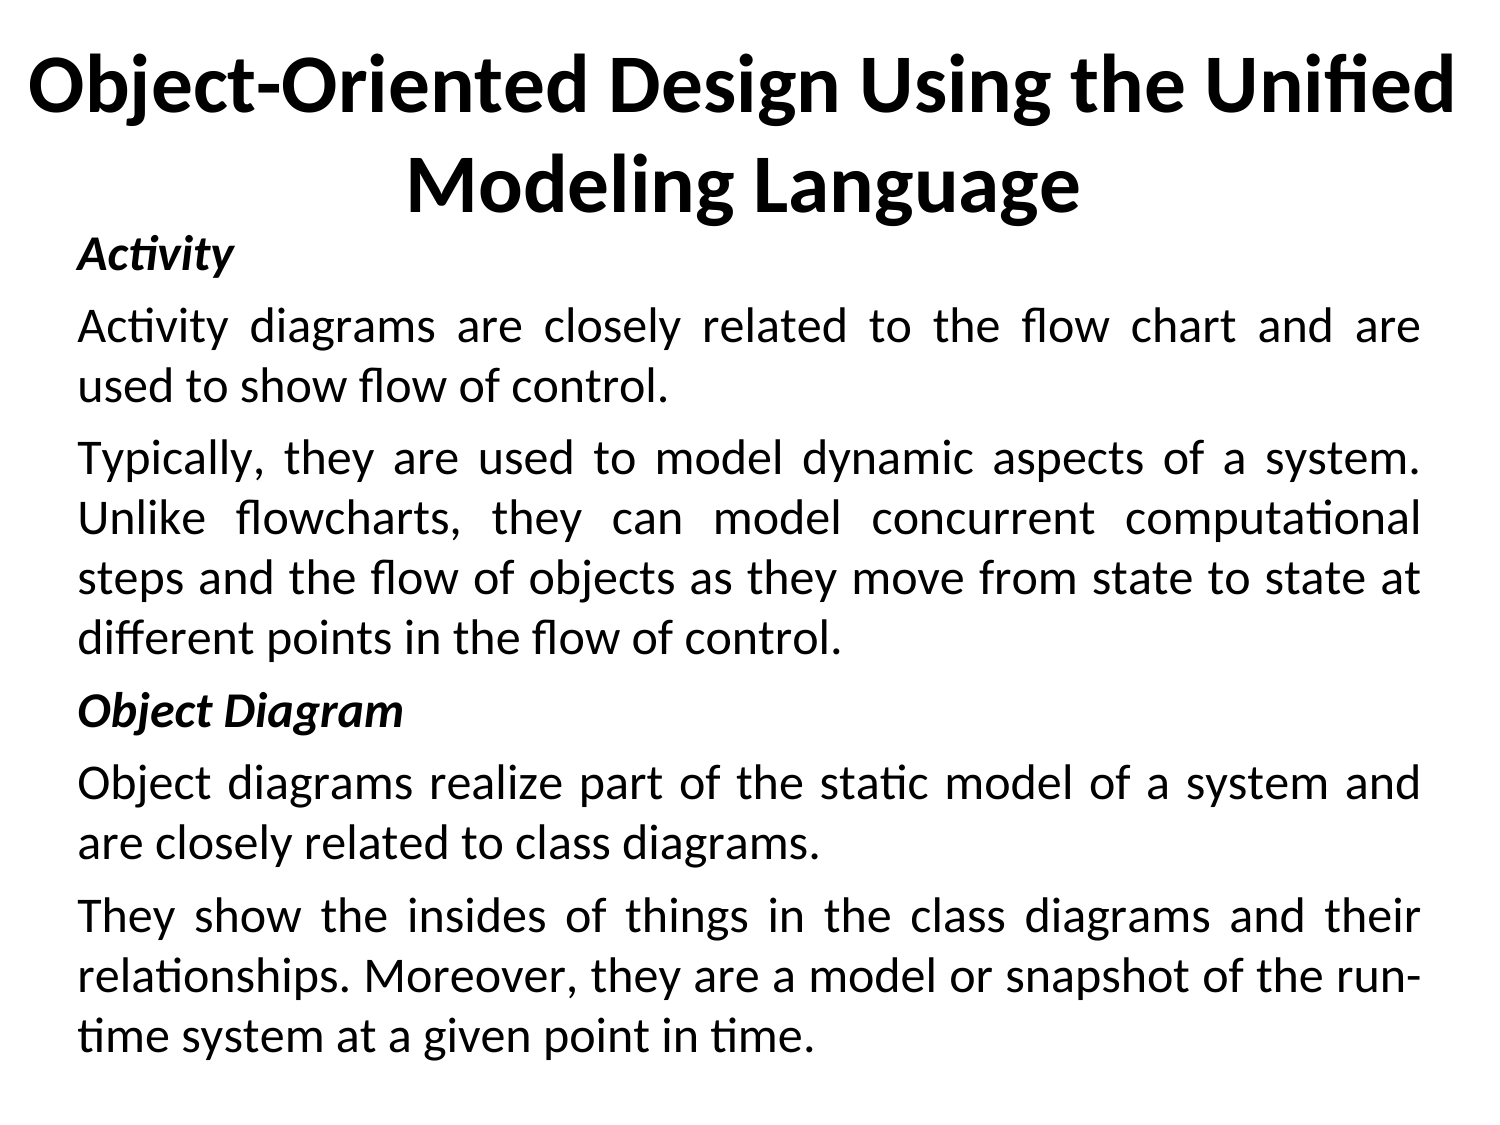

# Object-Oriented Design Using the Unified Modeling Language
Activity
Activity diagrams are closely related to the flow chart and are used to show flow of control.
Typically, they are used to model dynamic aspects of a system. Unlike flowcharts, they can model concurrent computational steps and the flow of objects as they move from state to state at different points in the flow of control.
Object Diagram
Object diagrams realize part of the static model of a system and are closely related to class diagrams.
They show the insides of things in the class diagrams and their relationships. Moreover, they are a model or snapshot of the run-time system at a given point in time.